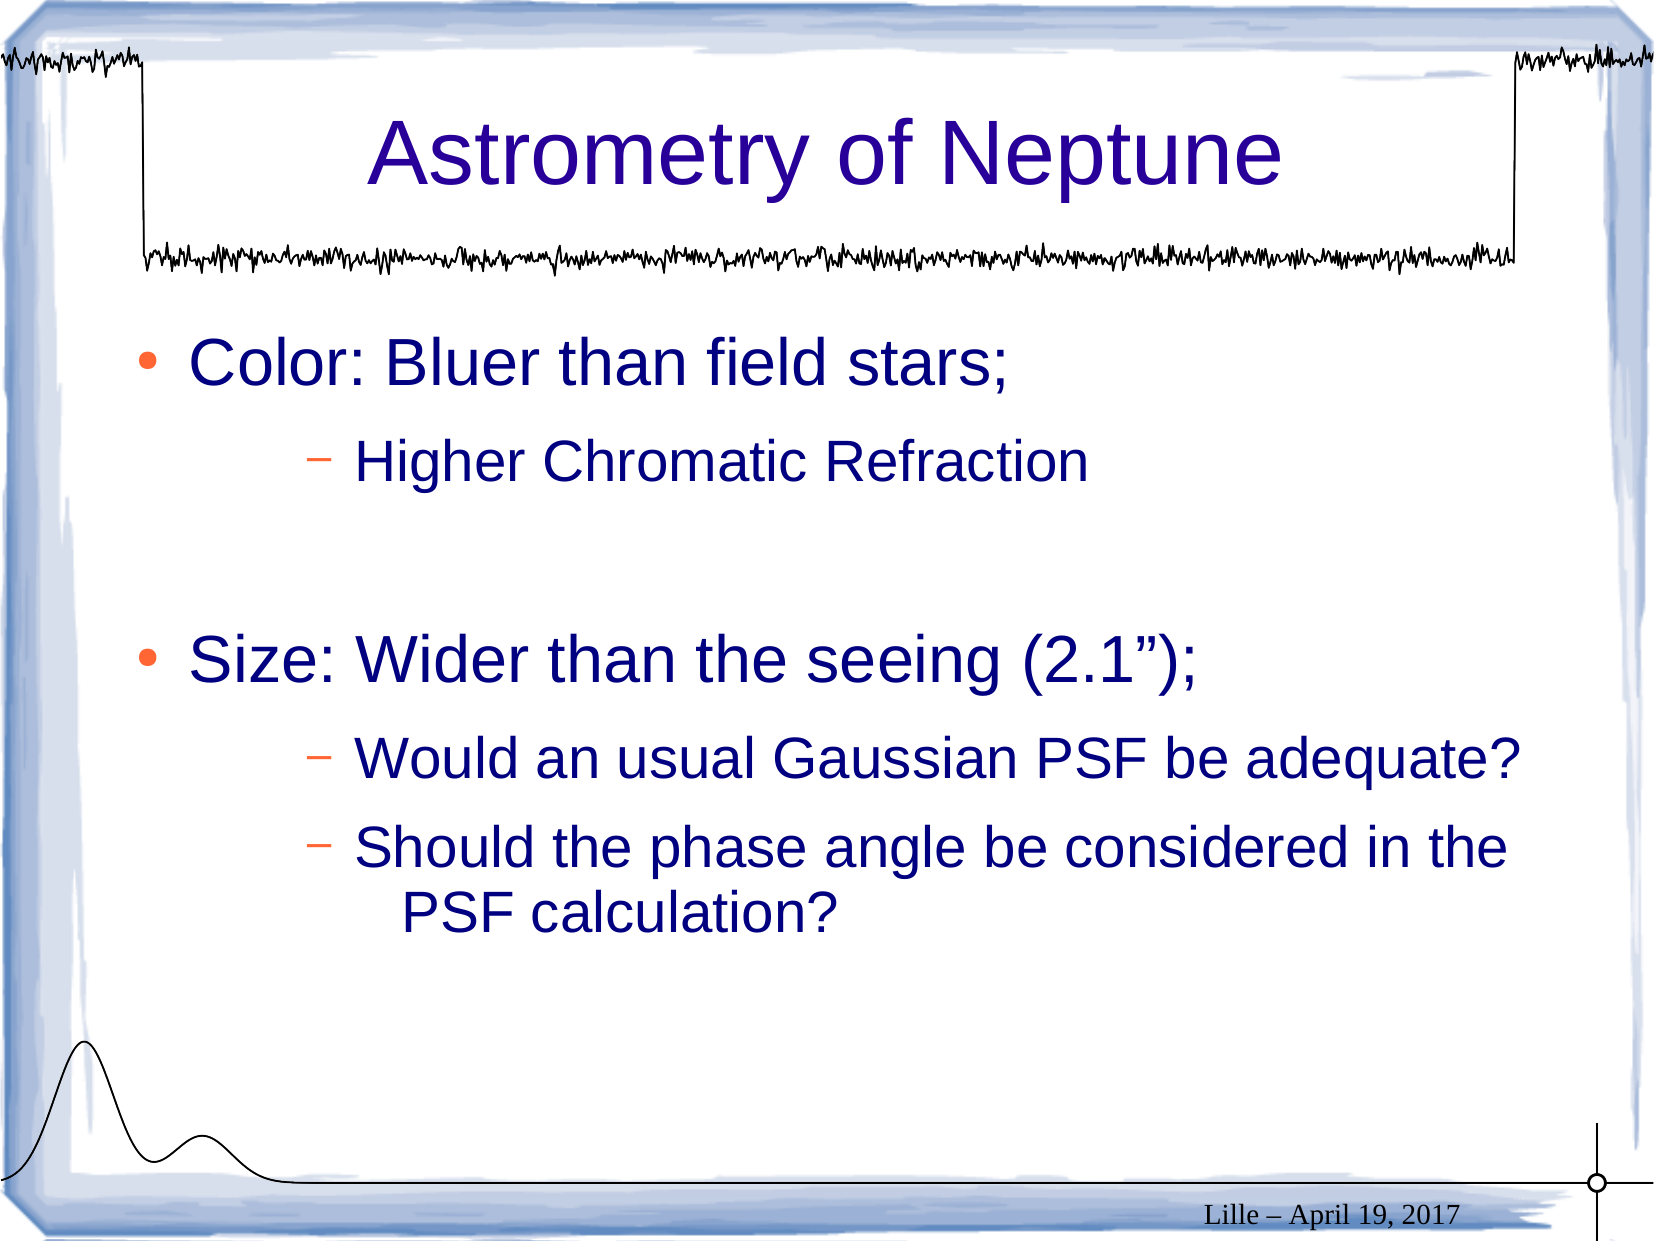

# Astrometry of Neptune
Color: Bluer than field stars;
Higher Chromatic Refraction
Size: Wider than the seeing (2.1”);
Would an usual Gaussian PSF be adequate?
Should the phase angle be considered in the PSF calculation?